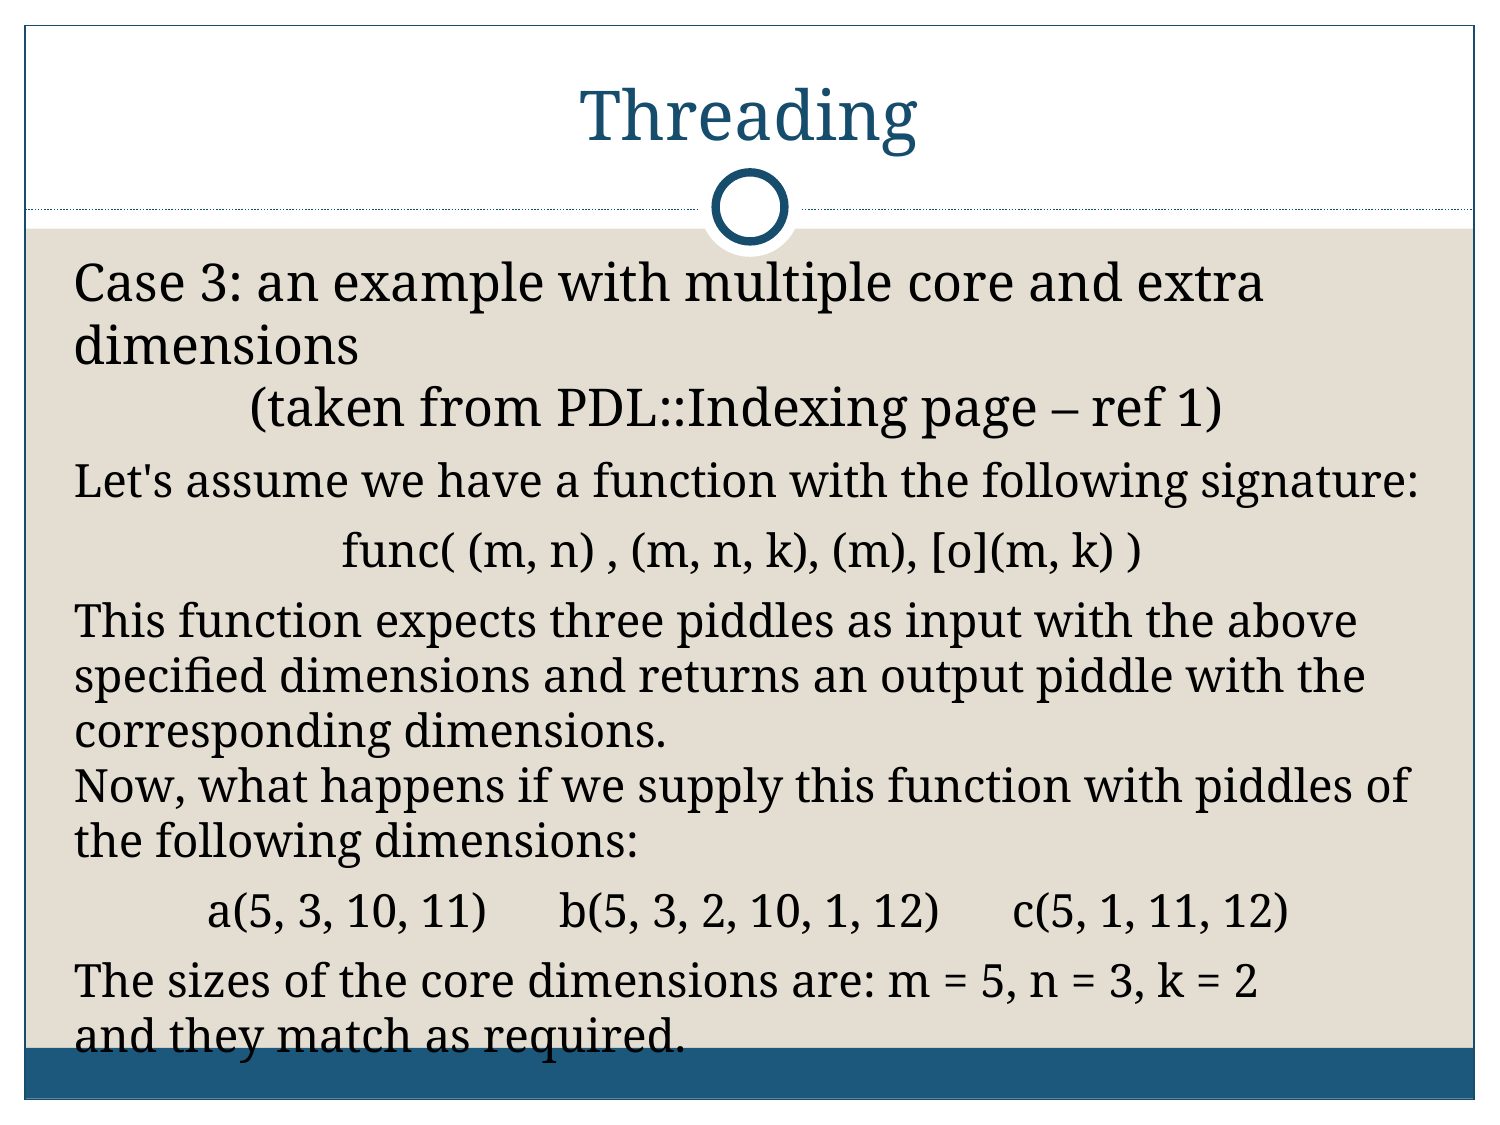

# Threading
Case 3: an example with multiple core and extra dimensions
 (taken from PDL::Indexing page – ref 1)
Let's assume we have a function with the following signature:
func( (m, n) , (m, n, k), (m), [o](m, k) )
This function expects three piddles as input with the above specified dimensions and returns an output piddle with the corresponding dimensions.
Now, what happens if we supply this function with piddles of the following dimensions:
a(5, 3, 10, 11) b(5, 3, 2, 10, 1, 12) c(5, 1, 11, 12)
The sizes of the core dimensions are: m = 5, n = 3, k = 2
and they match as required.